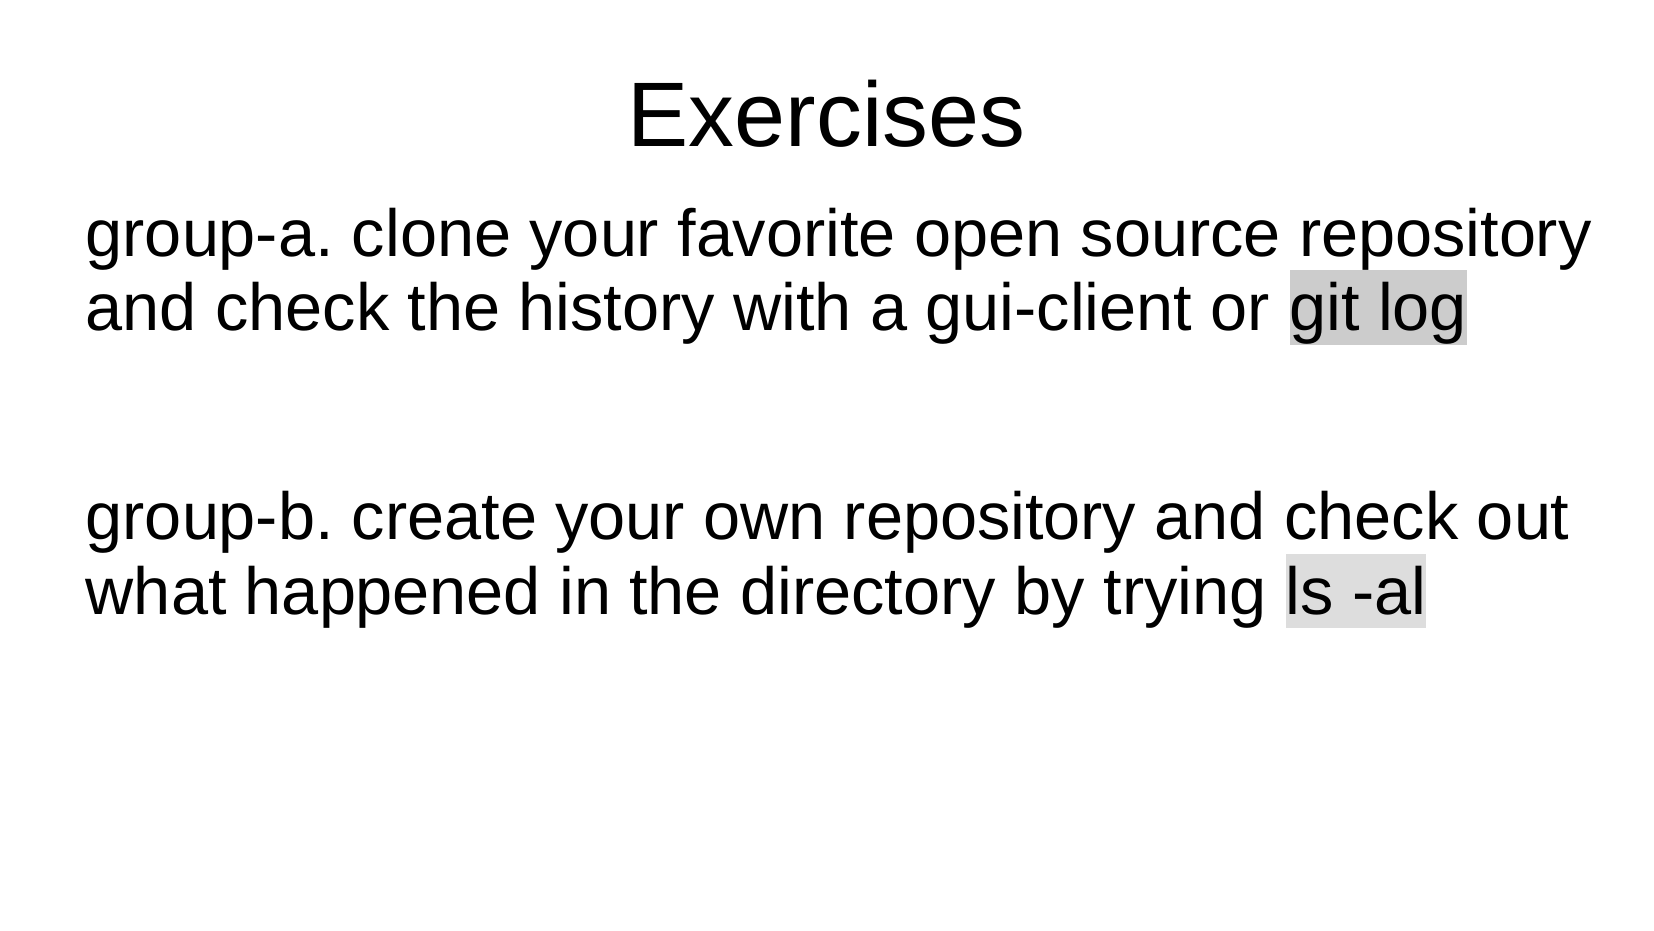

# Exercises
group-a. clone your favorite open source repository and check the history with a gui-client or git log
group-b. create your own repository and check out what happened in the directory by trying ls -al